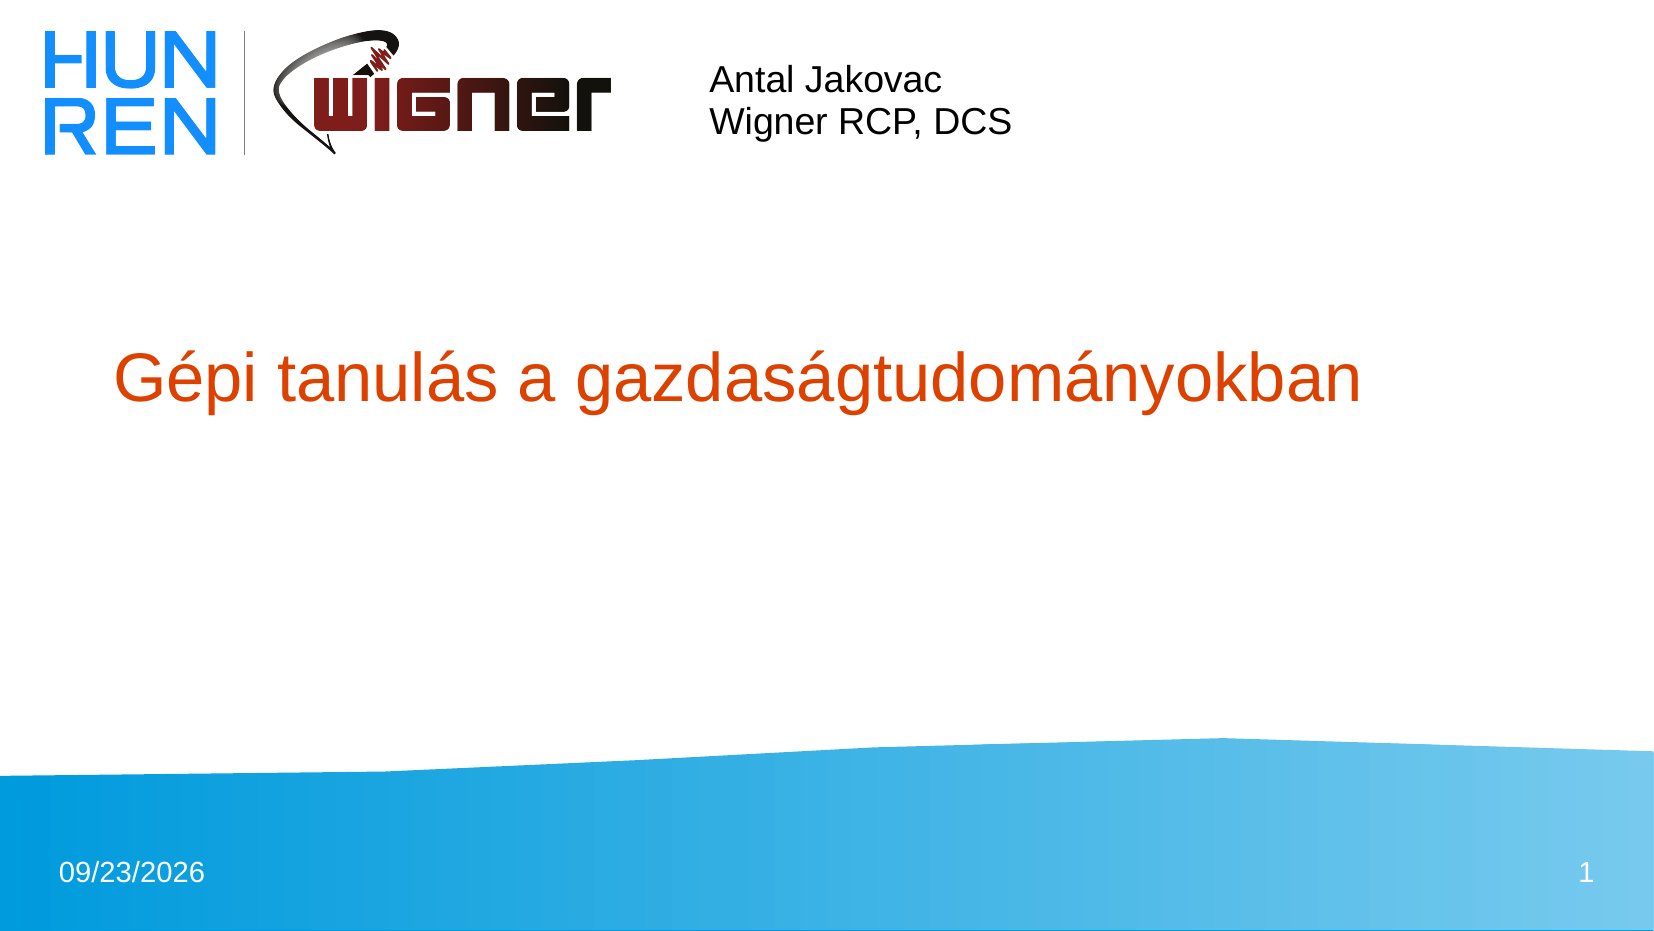

Antal Jakovac
Wigner RCP, DCS
# Gépi tanulás a gazdaságtudományokban